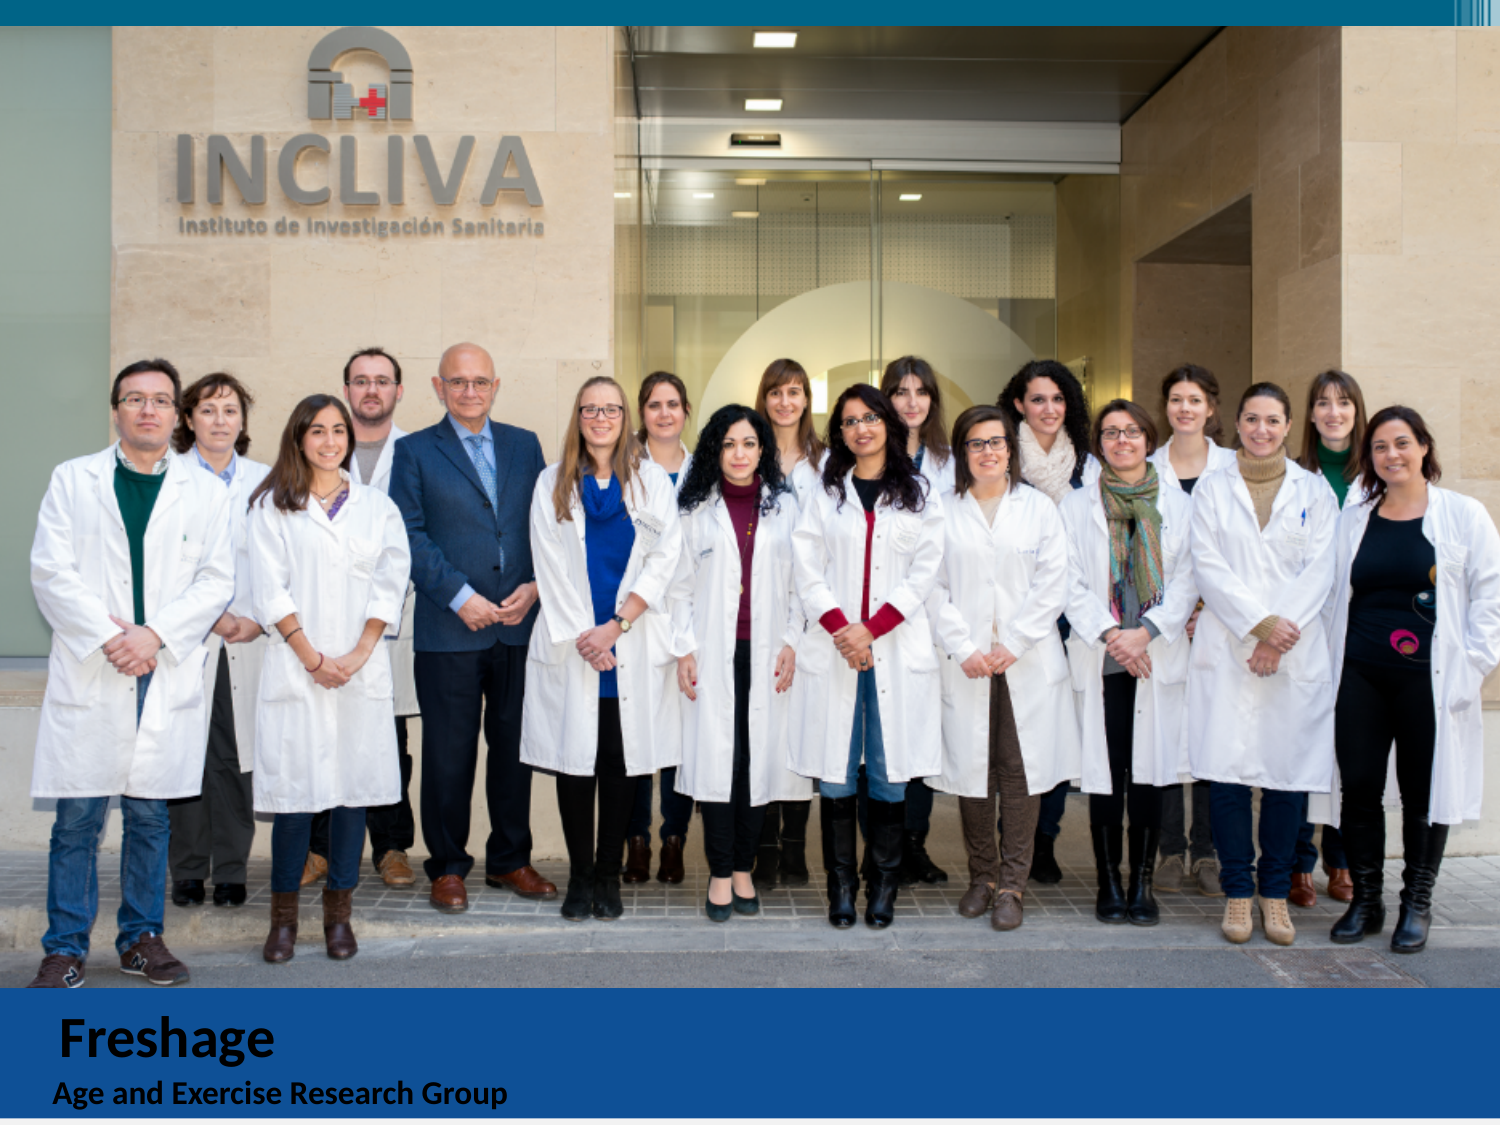

#
 Freshage
 Age and Exercise Research Group